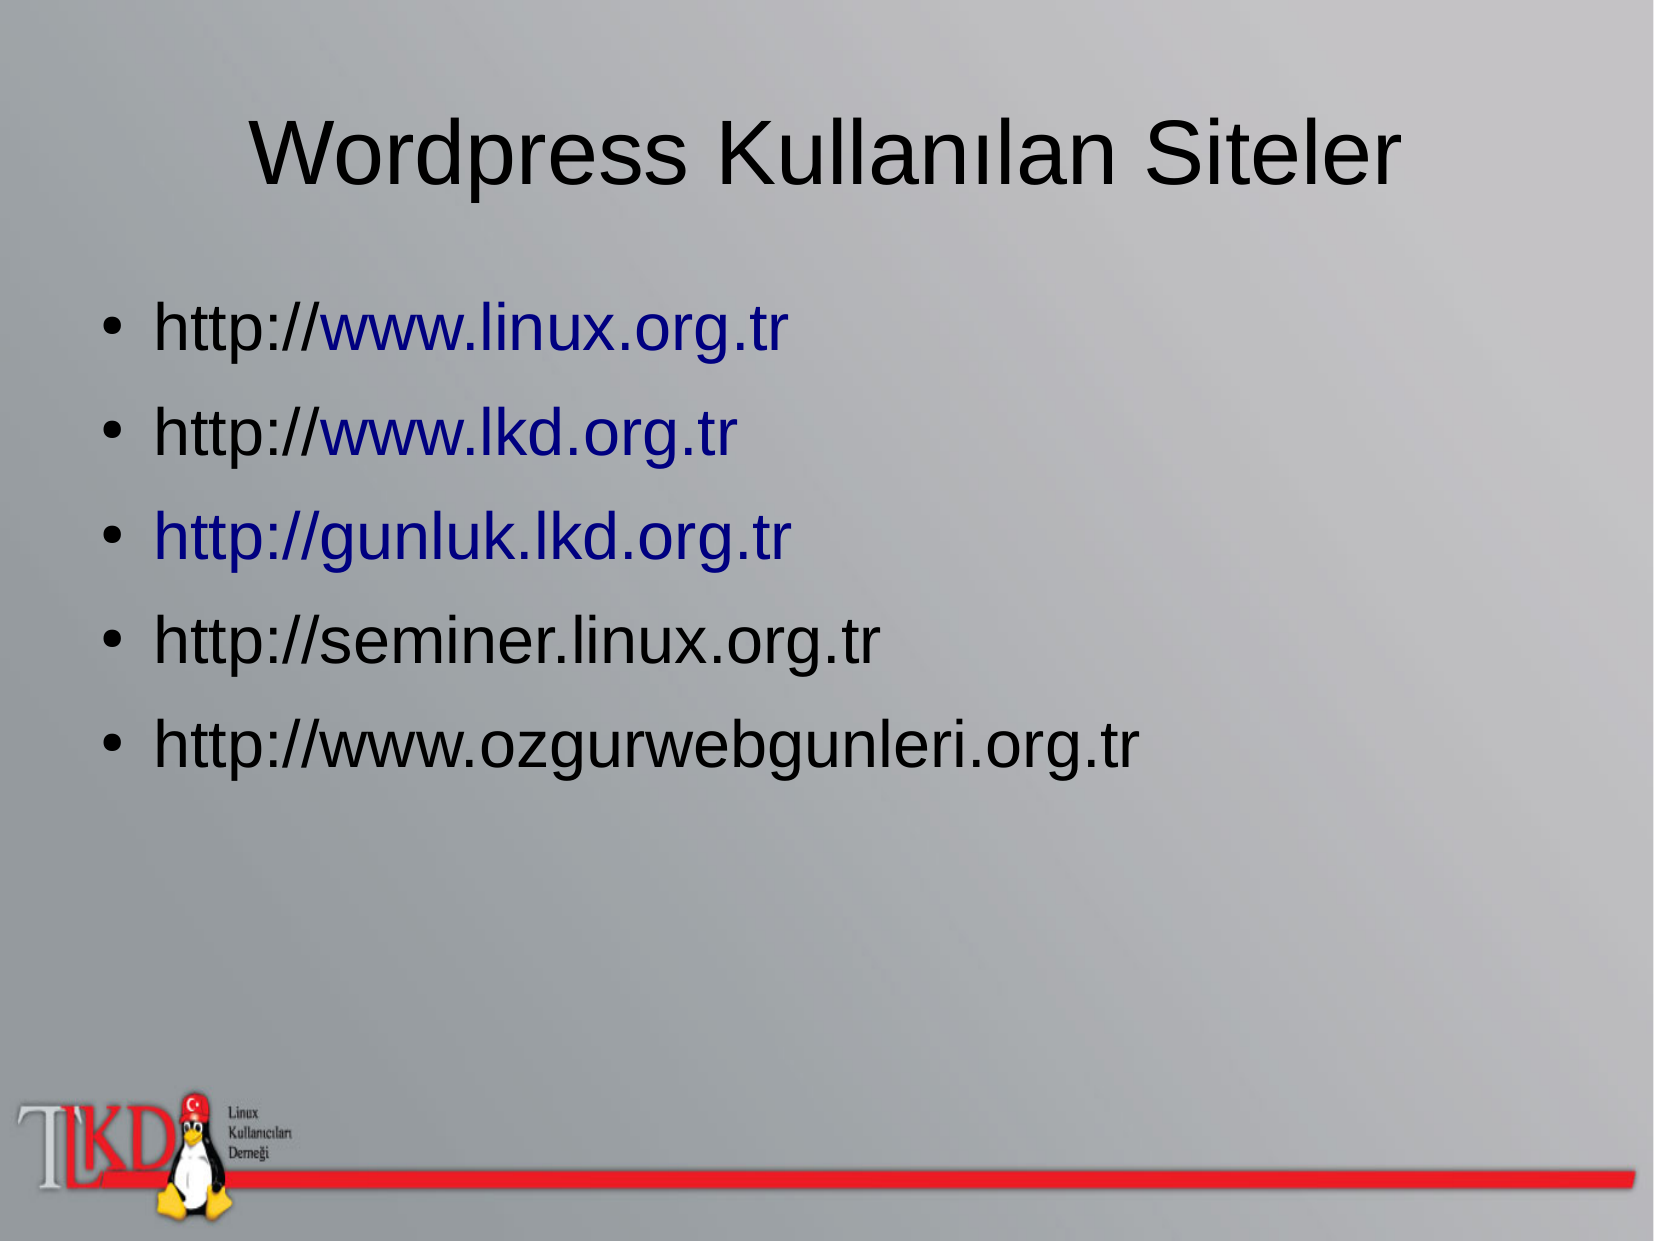

# Wordpress Kullanılan Siteler
http://www.linux.org.tr
http://www.lkd.org.tr
http://gunluk.lkd.org.tr
http://seminer.linux.org.tr
http://www.ozgurwebgunleri.org.tr